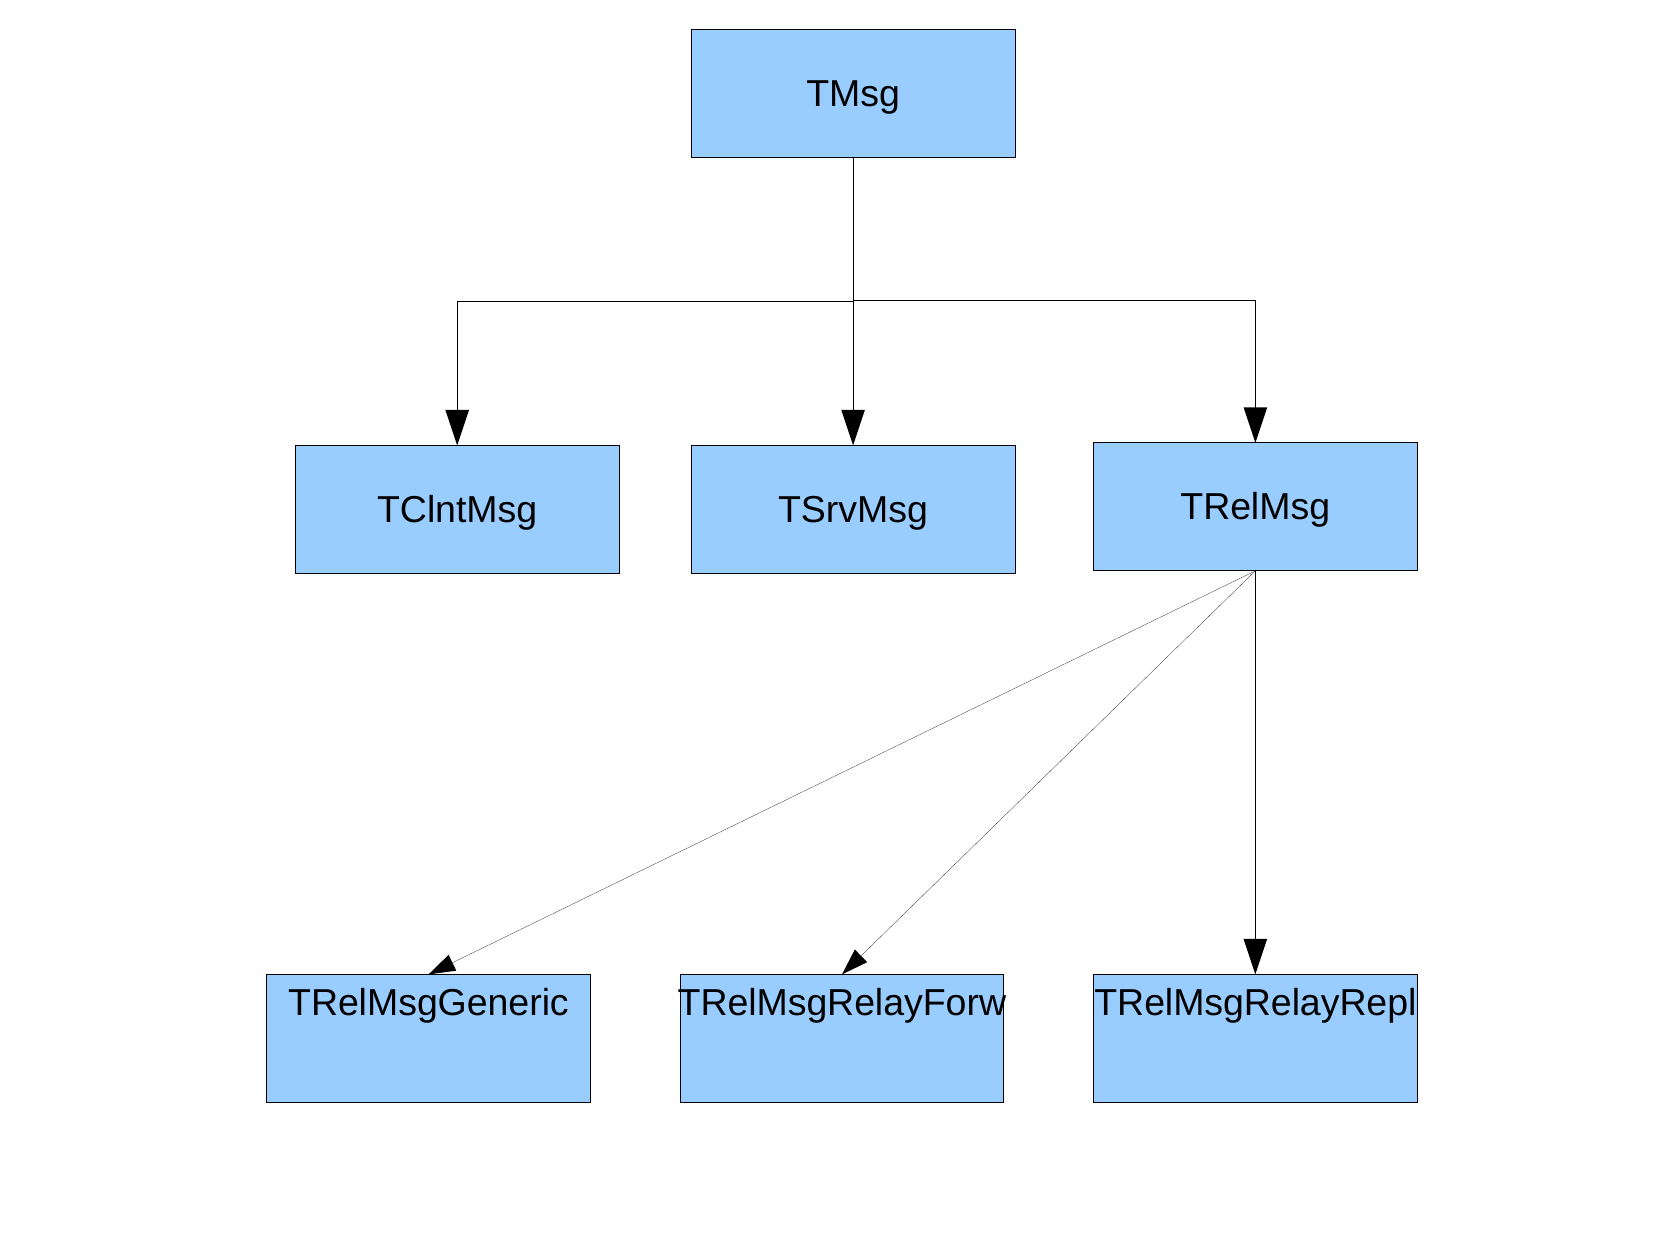

TMsg
TRelMsg
TClntMsg
TSrvMsg
TRelMsgGeneric
TRelMsgRelayForw
TRelMsgRelayRepl